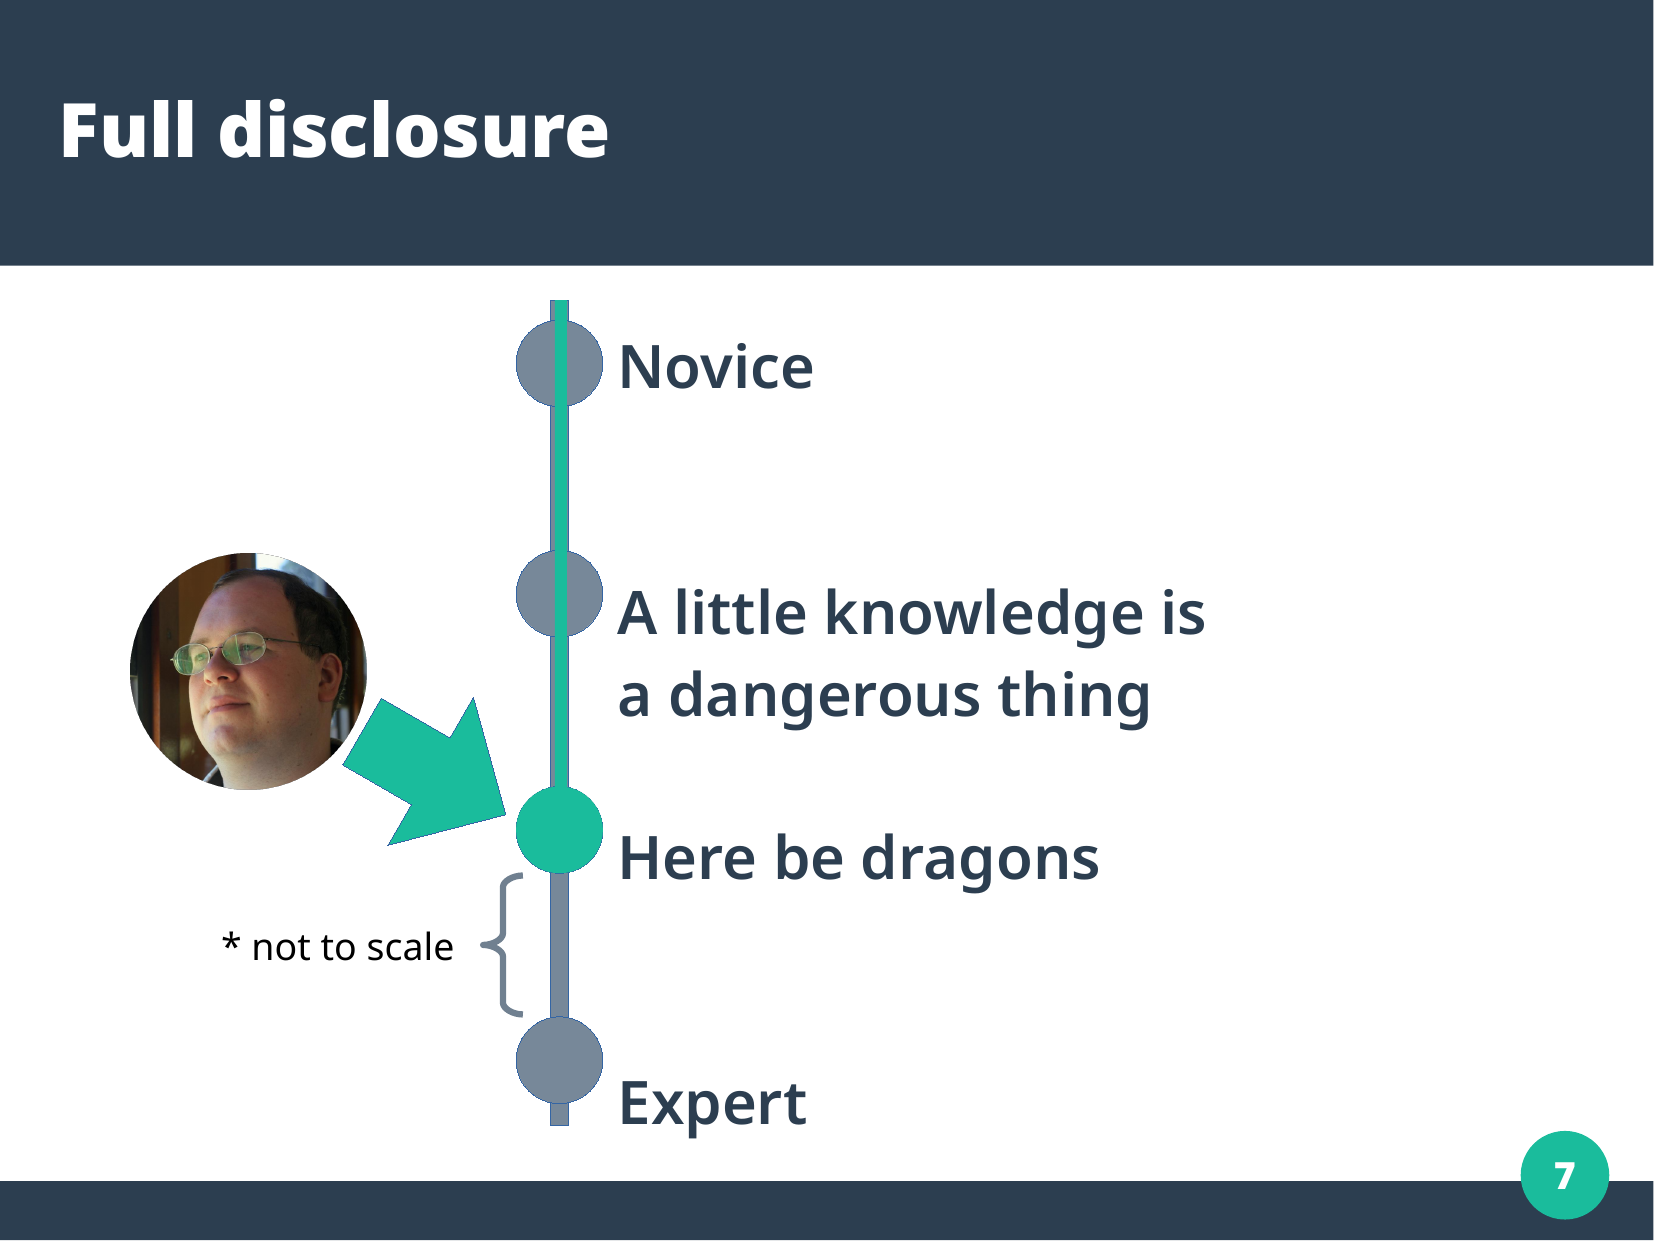

# Full disclosure
Novice
A little knowledge is
a dangerous thing
Here be dragons
Expert
* not to scale
7